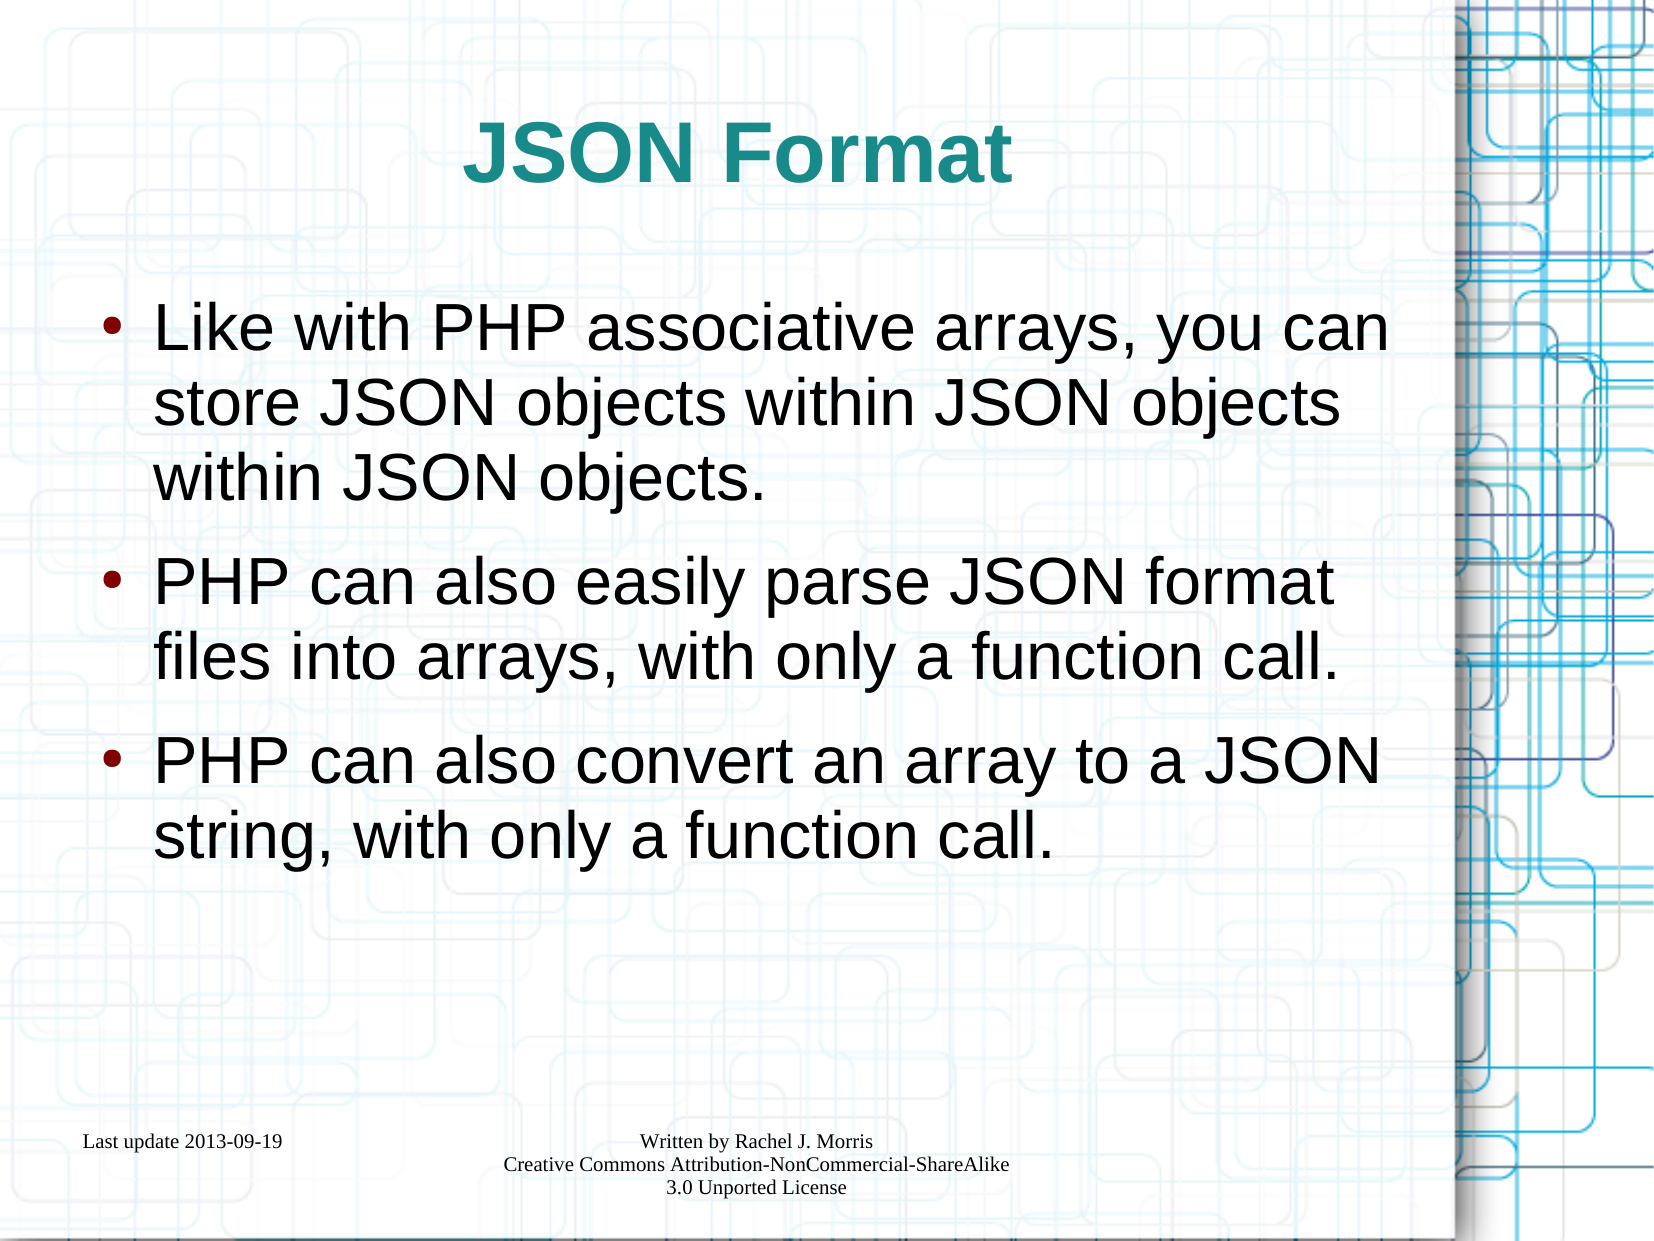

# JSON Format
Like with PHP associative arrays, you can store JSON objects within JSON objects within JSON objects.
PHP can also easily parse JSON format files into arrays, with only a function call.
PHP can also convert an array to a JSON string, with only a function call.